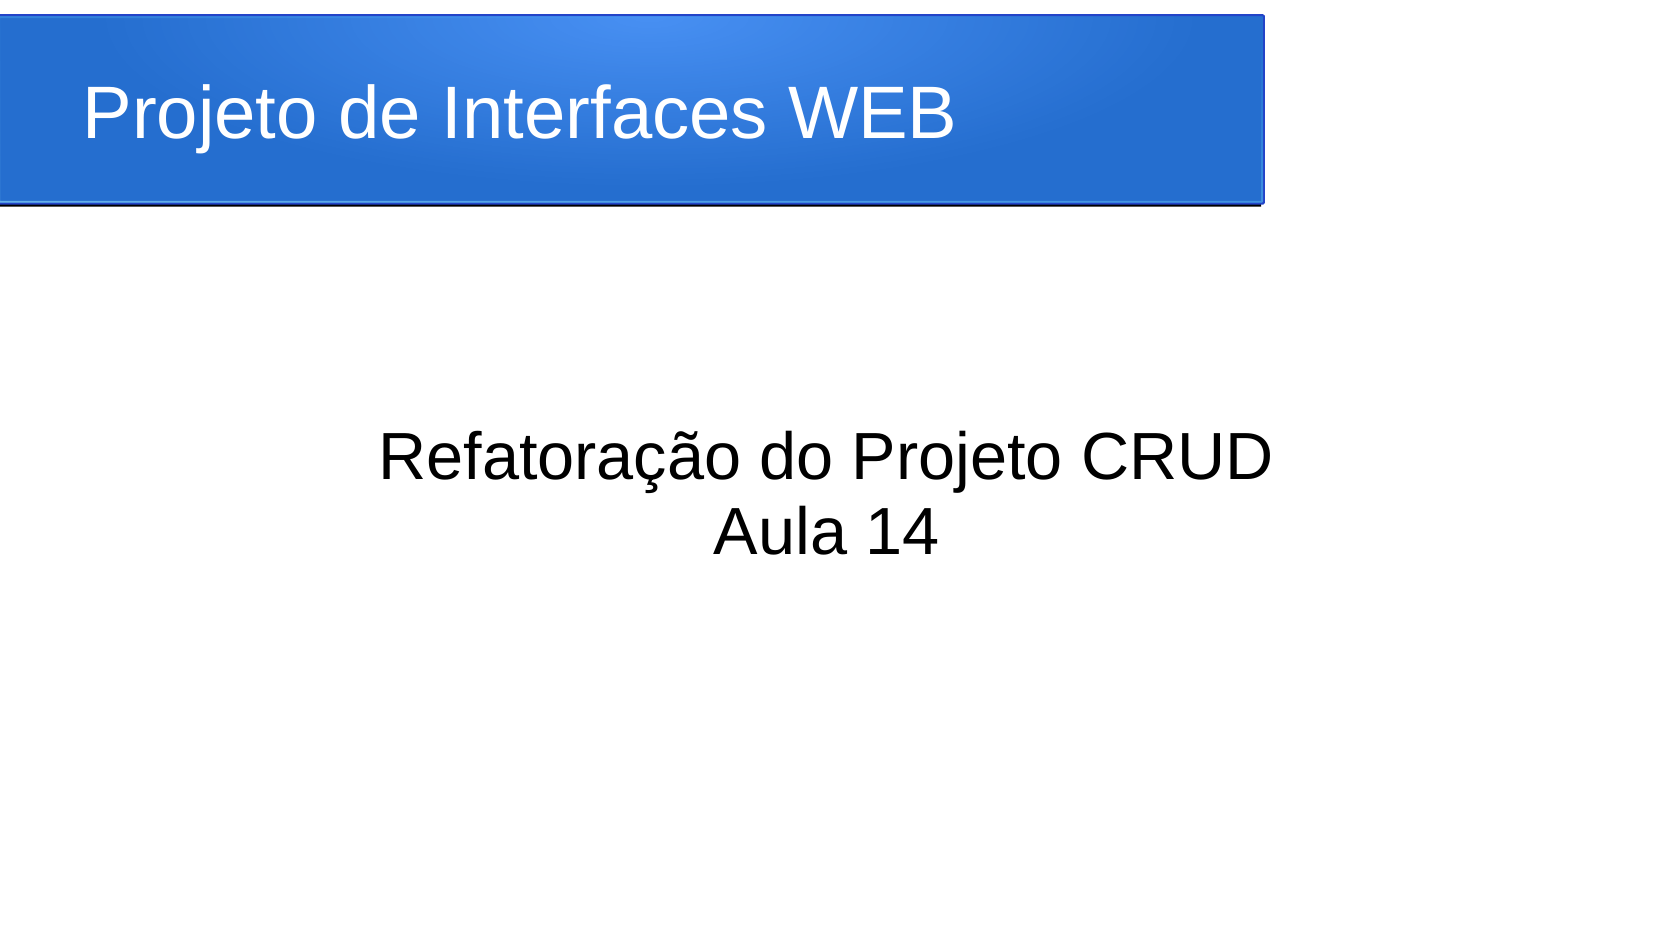

# Projeto de Interfaces WEB
Refatoração do Projeto CRUD
Aula 14